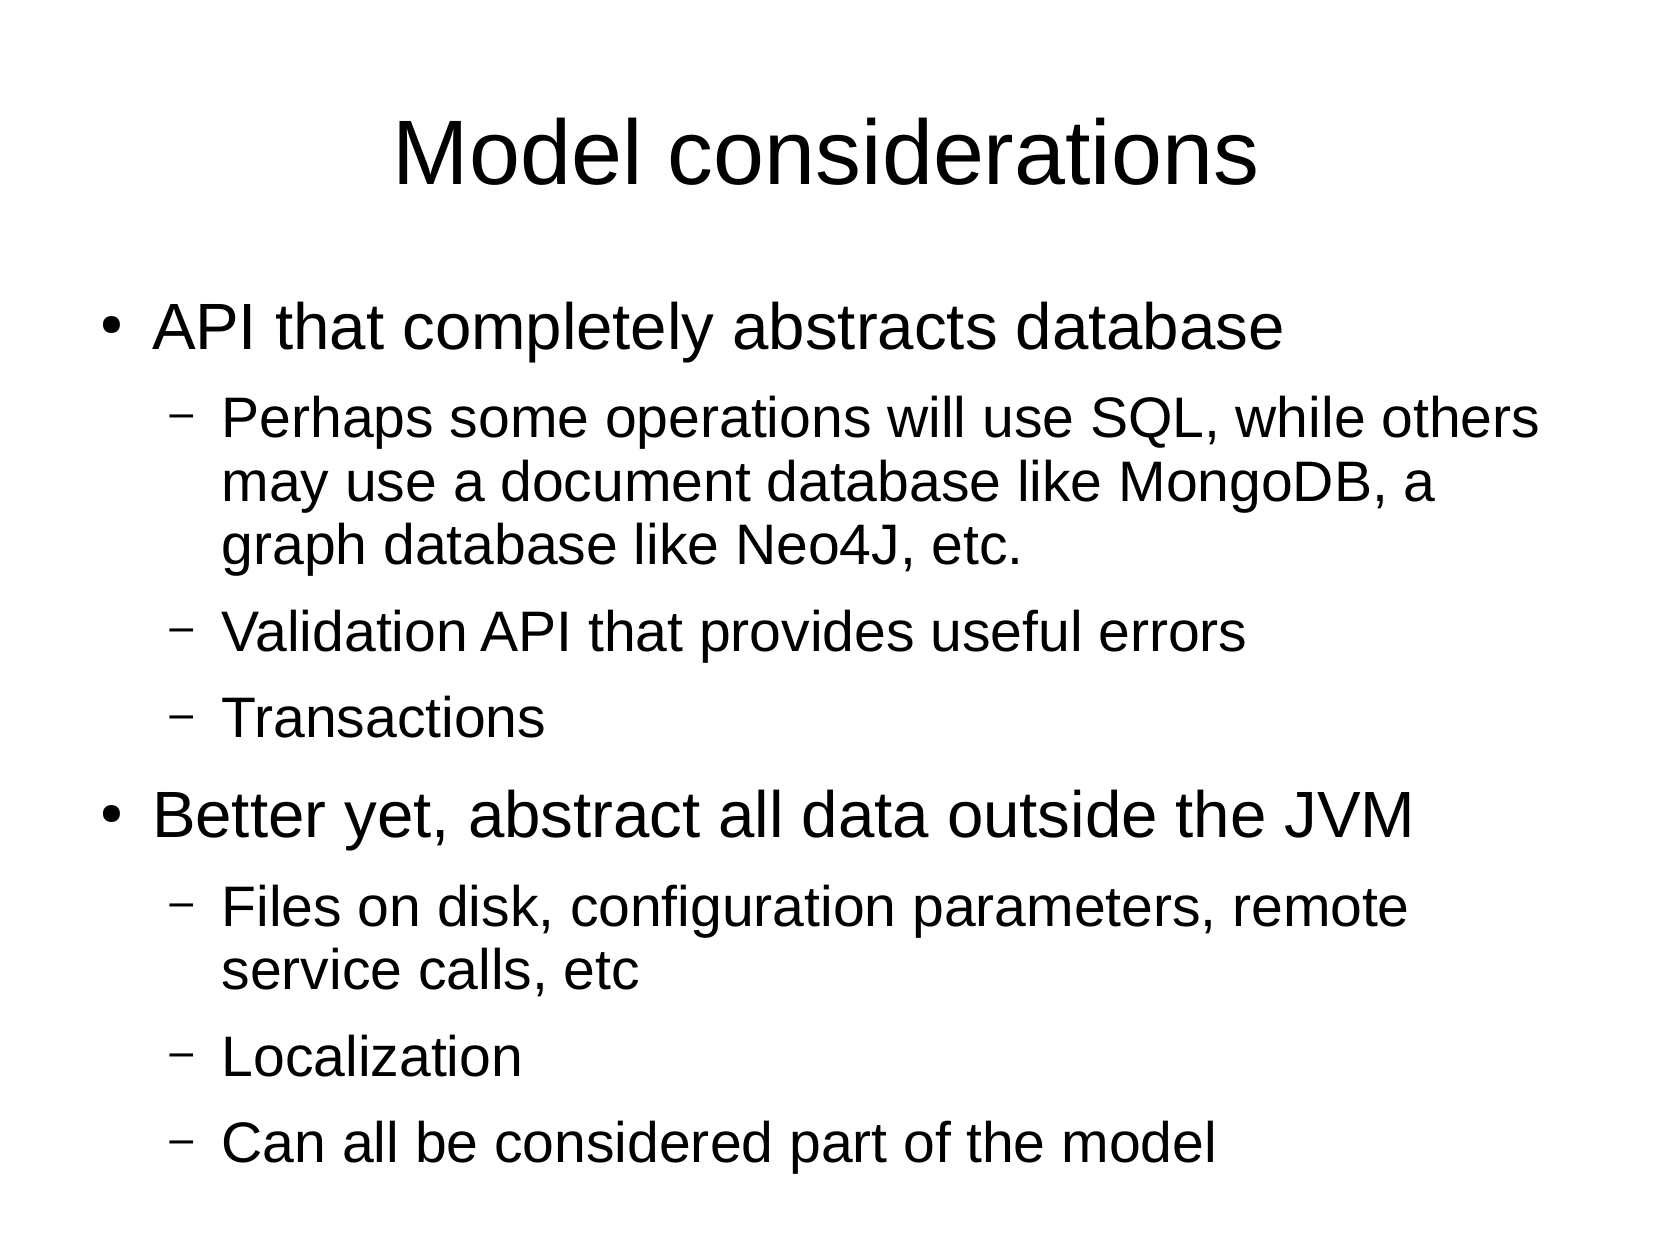

# Model considerations
API that completely abstracts database
Perhaps some operations will use SQL, while others may use a document database like MongoDB, a graph database like Neo4J, etc.
Validation API that provides useful errors
Transactions
Better yet, abstract all data outside the JVM
Files on disk, configuration parameters, remote service calls, etc
Localization
Can all be considered part of the model